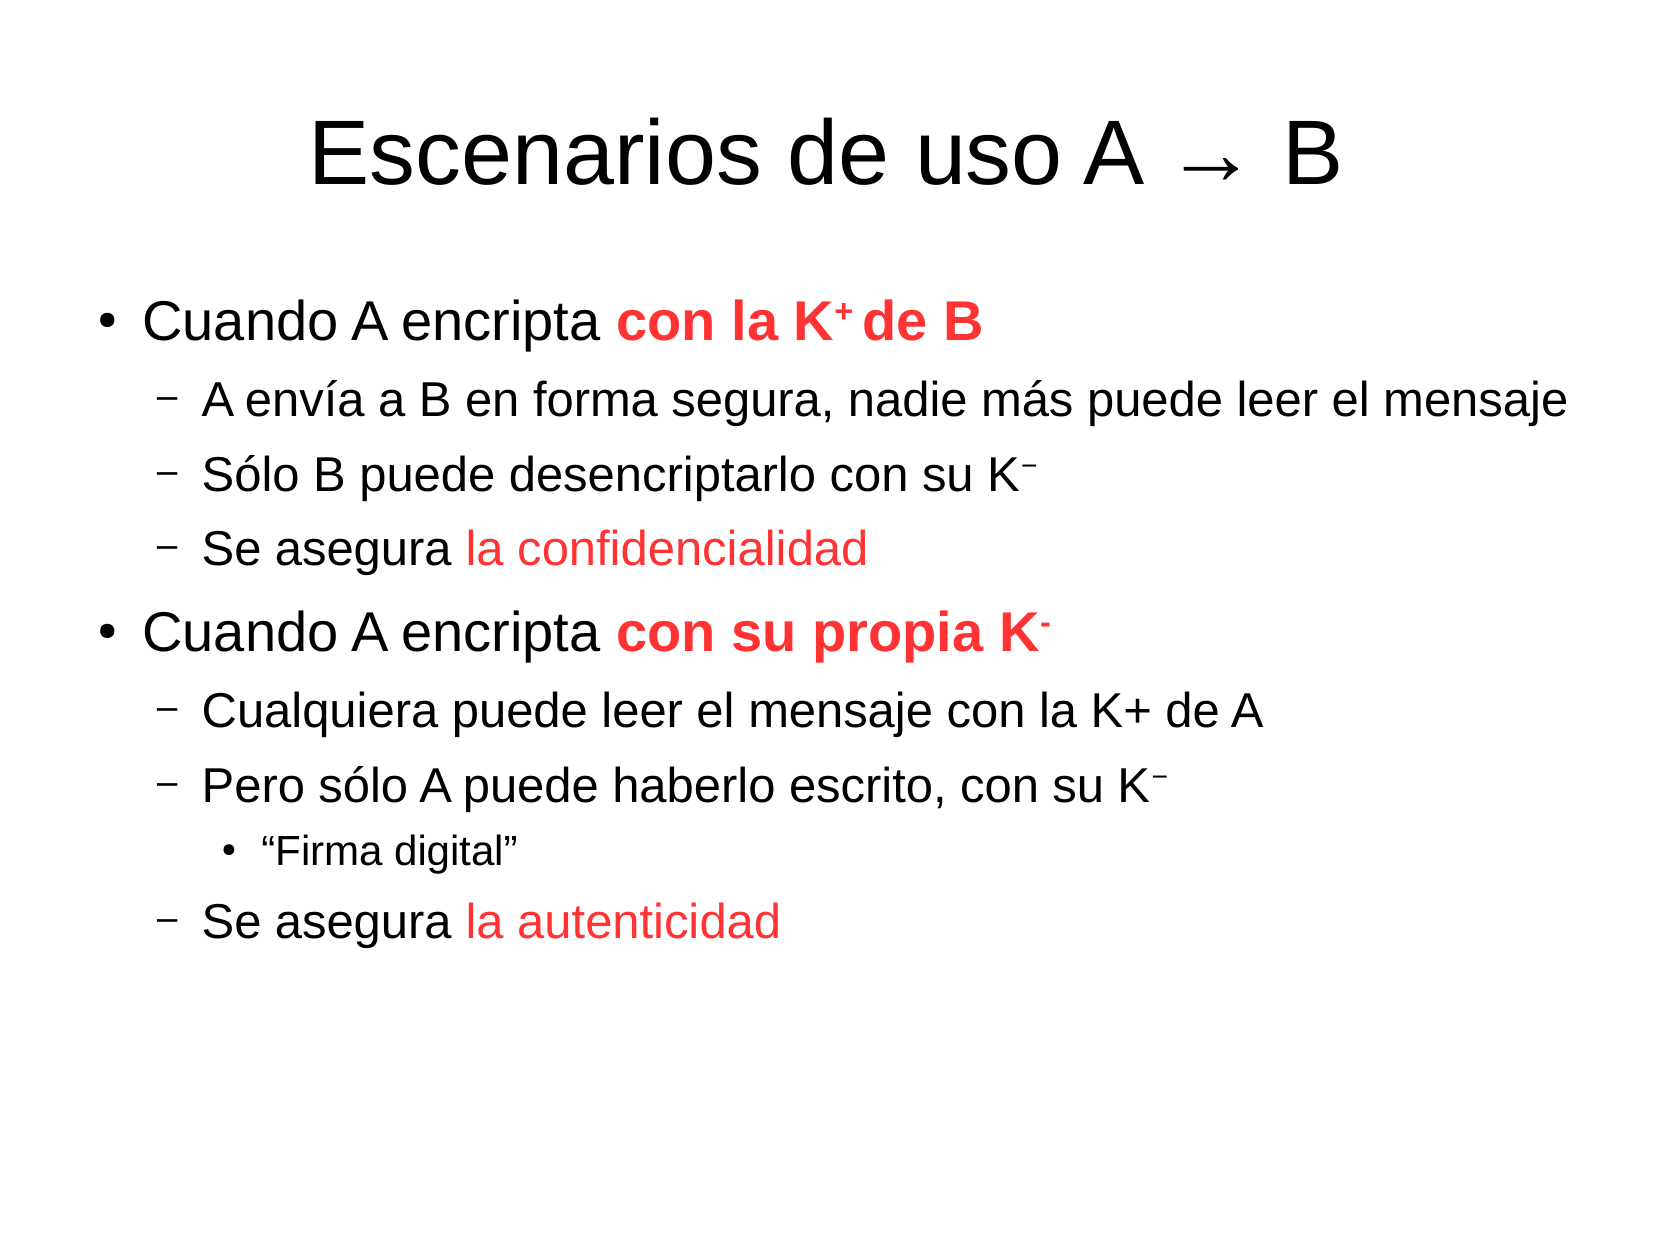

# Escenarios de uso A → B
Cuando A encripta con la K+ de B
A envía a B en forma segura, nadie más puede leer el mensaje
Sólo B puede desencriptarlo con su K−
Se asegura la confidencialidad
Cuando A encripta con su propia K-
Cualquiera puede leer el mensaje con la K+ de A
Pero sólo A puede haberlo escrito, con su K−
“Firma digital”
Se asegura la autenticidad